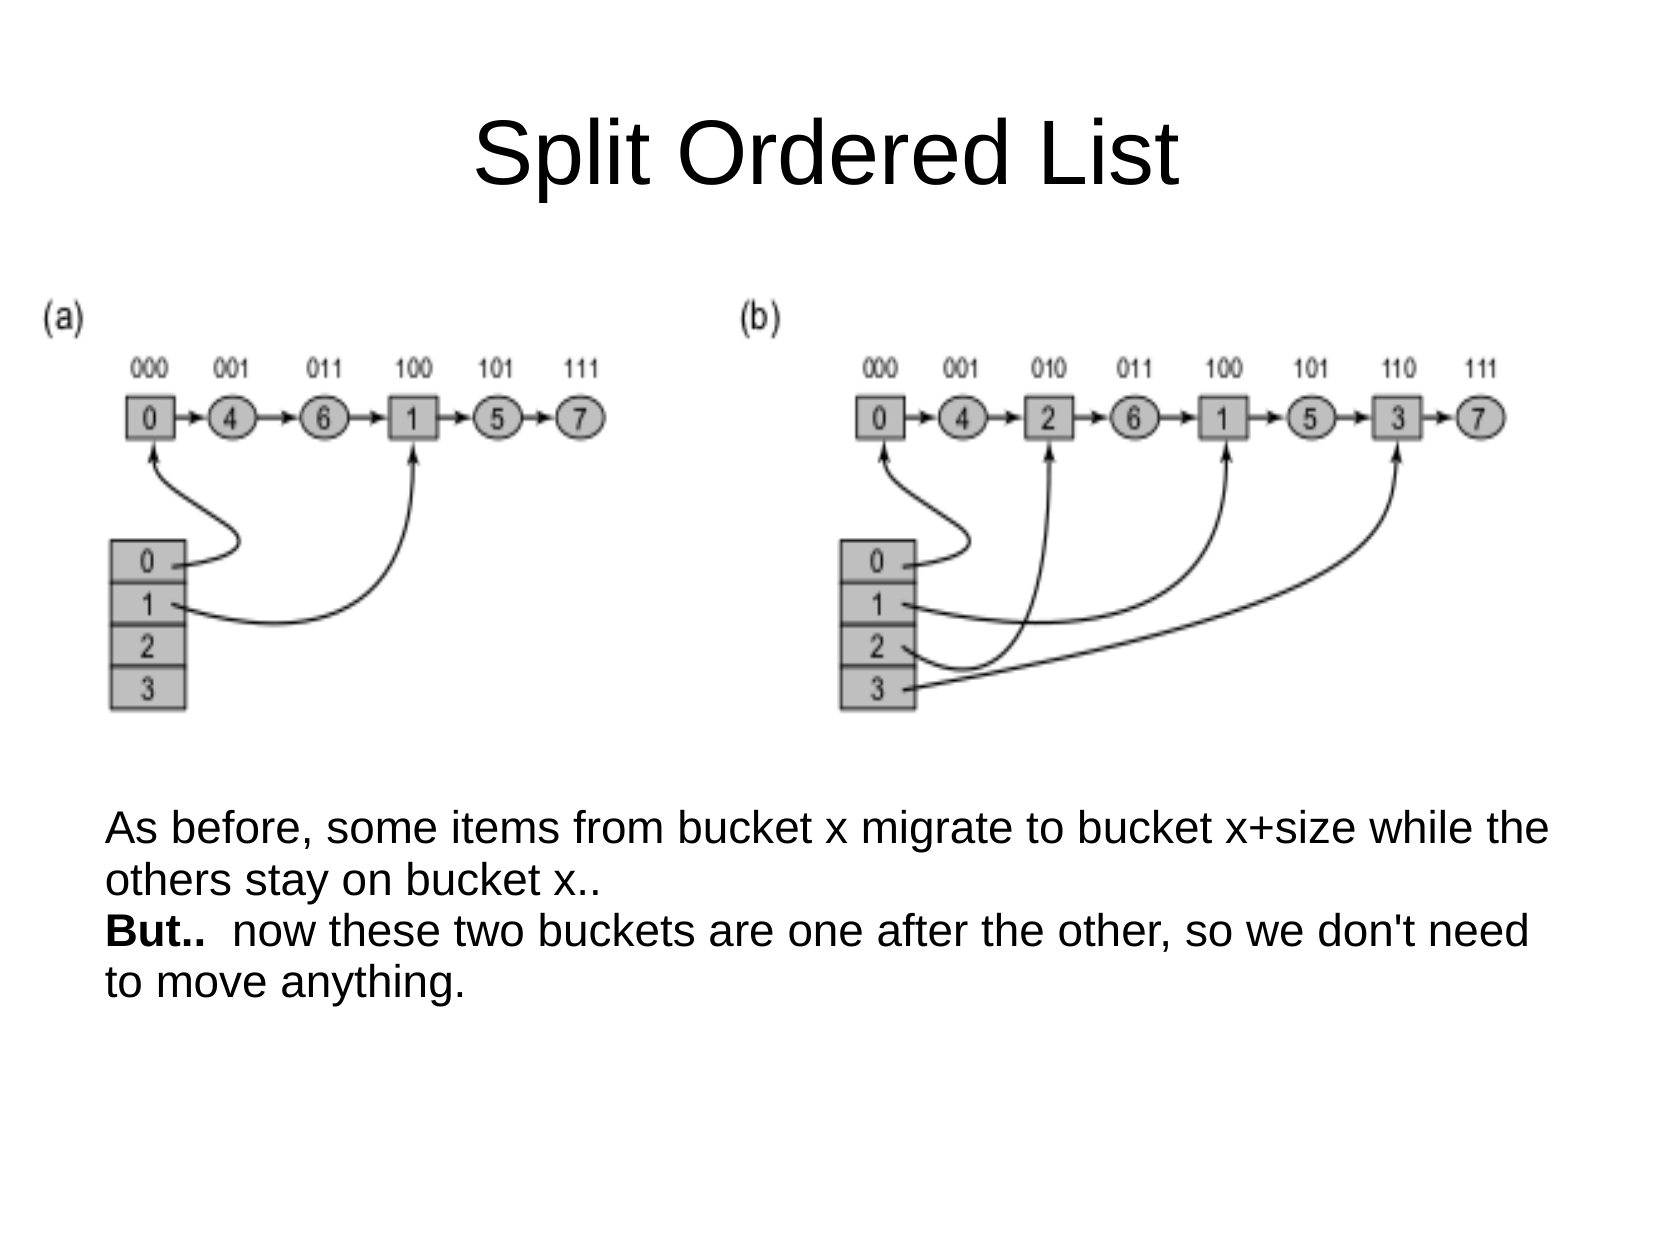

# Split Ordered List
As before, some items from bucket x migrate to bucket x+size while the others stay on bucket x..
But.. now these two buckets are one after the other, so we don't need to move anything.